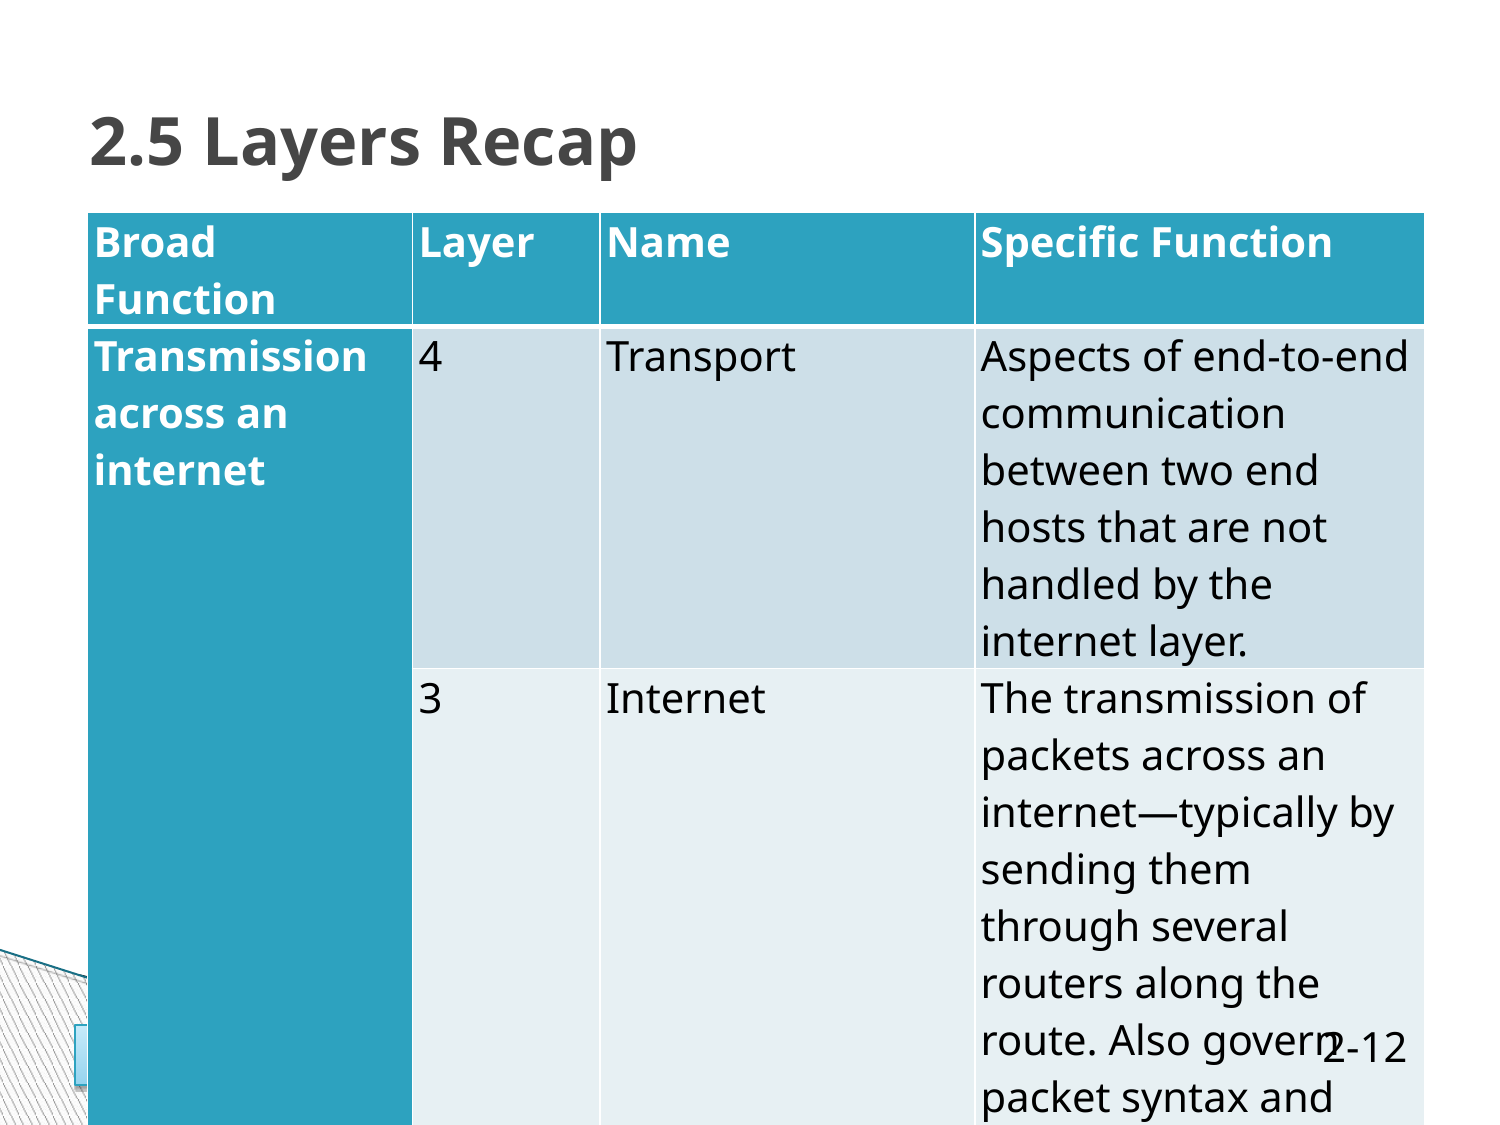

# 2.5 Layers Recap
| Broad Function | Layer | Name | Specific Function |
| --- | --- | --- | --- |
| Transmission across an internet | 4 | Transport | Aspects of end-to-end communication between two end hosts that are not handled by the internet layer. |
| | 3 | Internet | The transmission of packets across an internet—typically by sending them through several routers along the route. Also govern packet syntax and reliability. |
Copyright © 2015 Pearson Education, Inc.